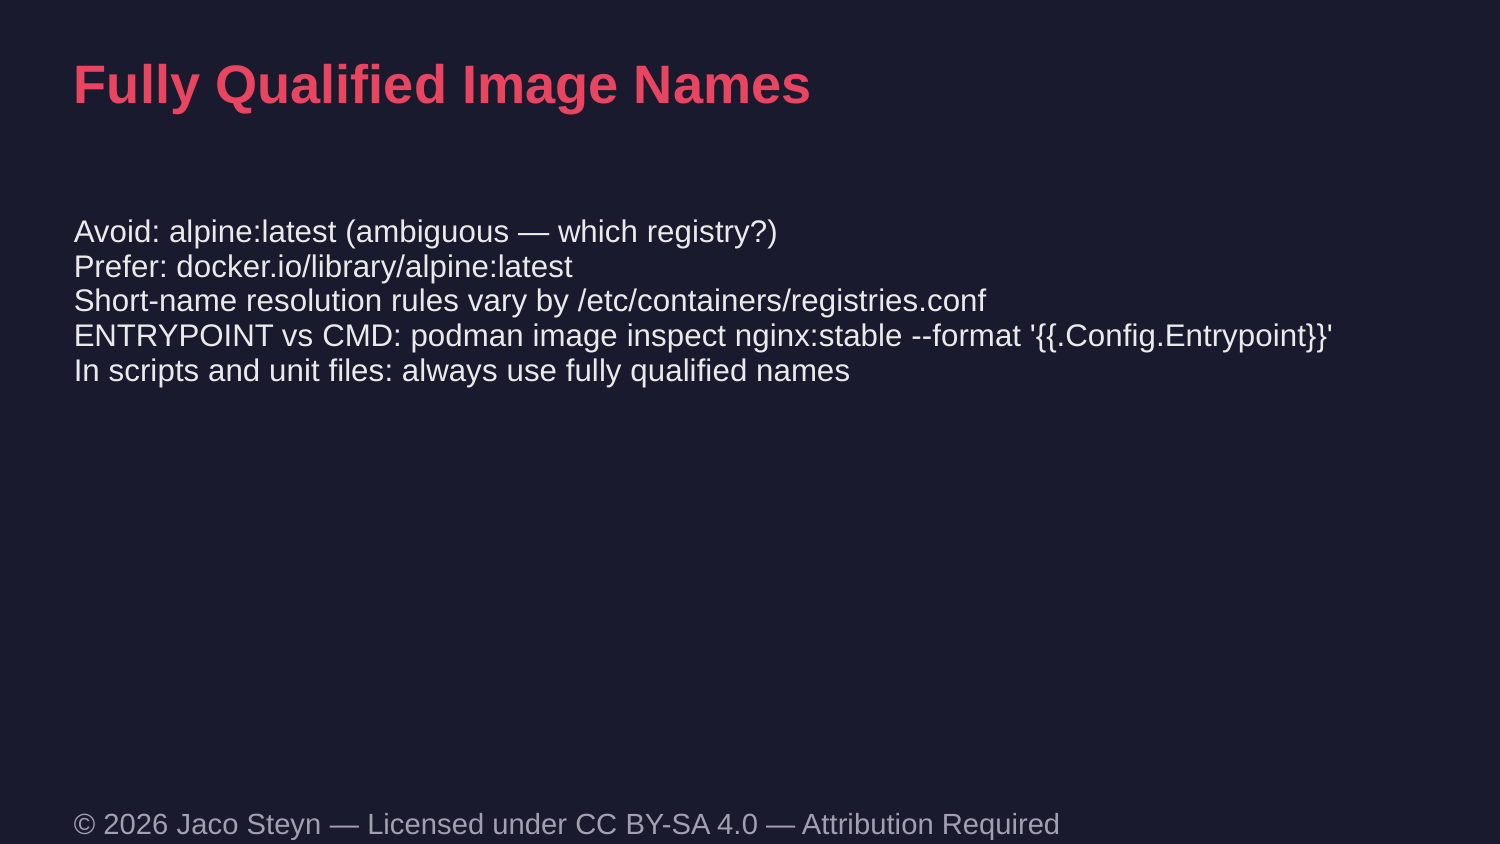

Fully Qualified Image Names
Avoid: alpine:latest (ambiguous — which registry?)
Prefer: docker.io/library/alpine:latest
Short-name resolution rules vary by /etc/containers/registries.conf
ENTRYPOINT vs CMD: podman image inspect nginx:stable --format '{{.Config.Entrypoint}}'
In scripts and unit files: always use fully qualified names
© 2026 Jaco Steyn — Licensed under CC BY-SA 4.0 — Attribution Required